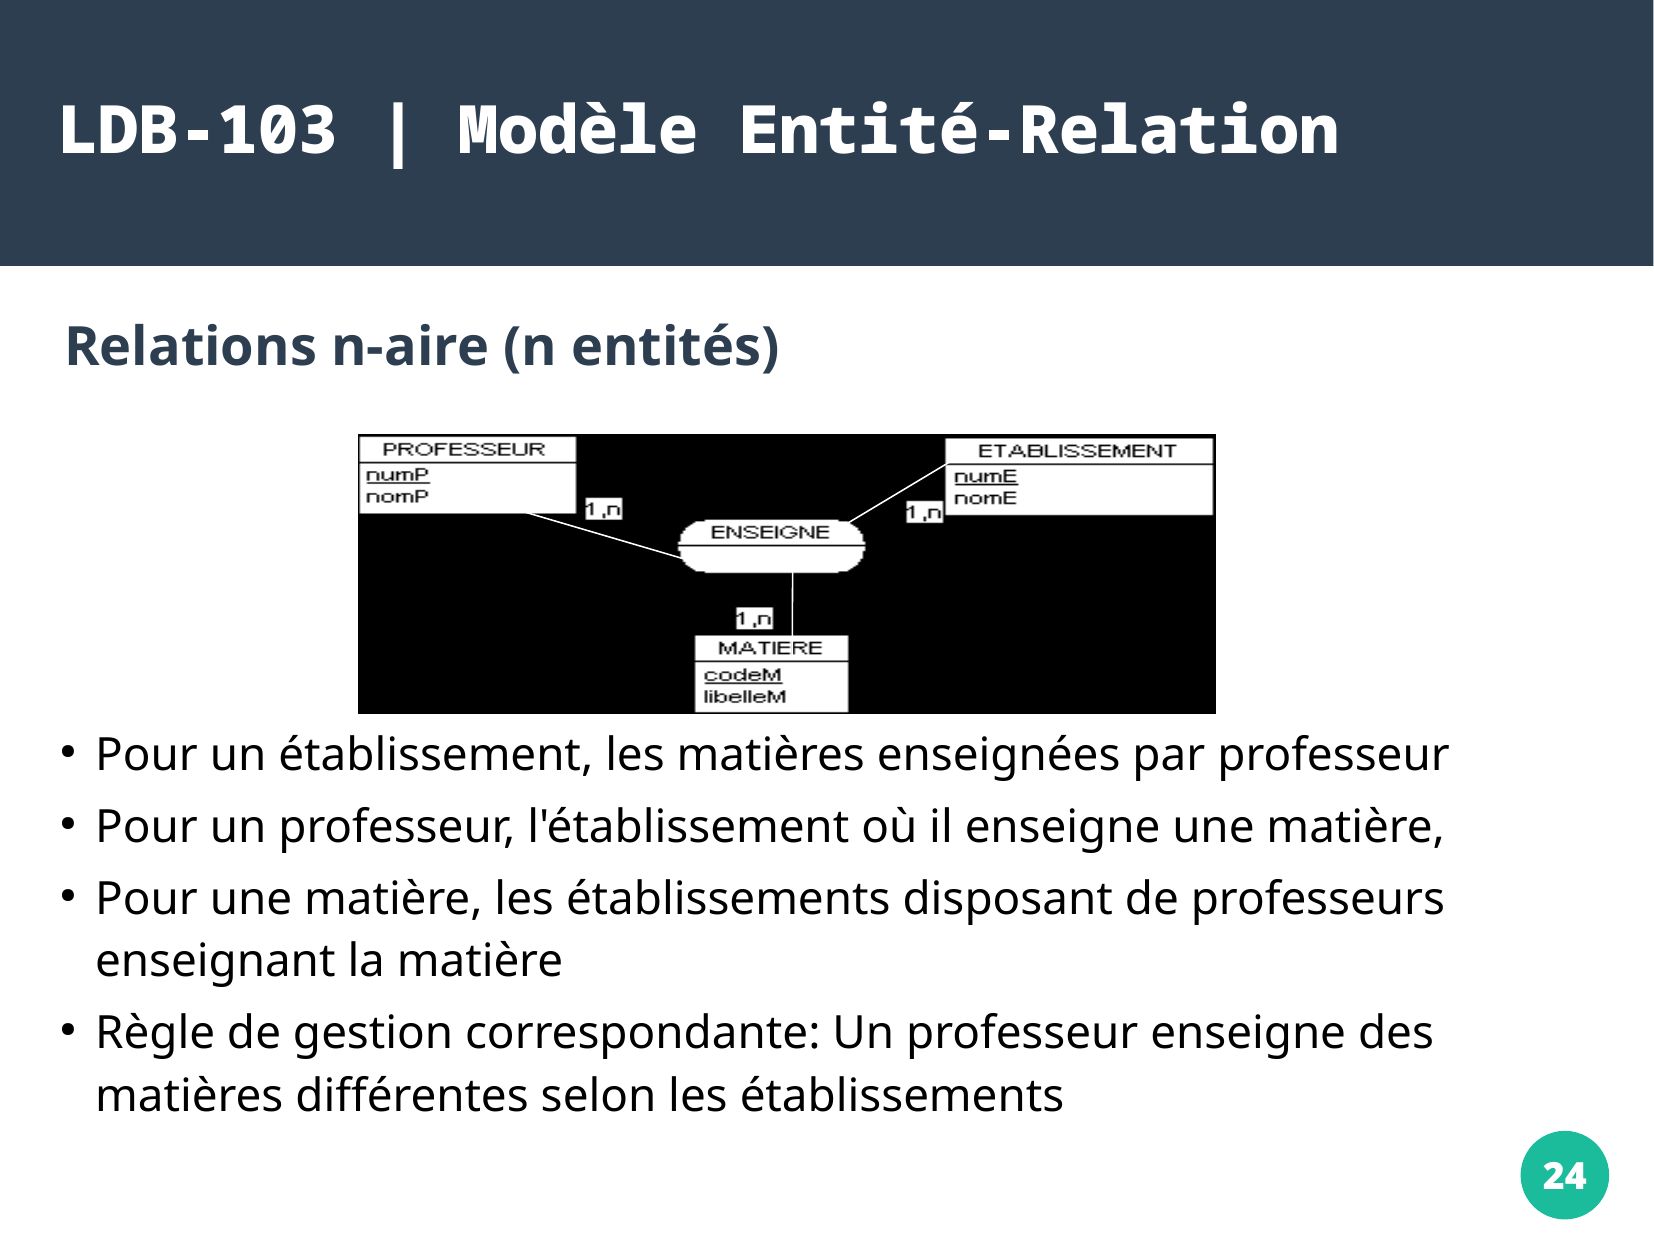

# LDB-103 | Modèle Entité-Relation
Relations n-aire (n entités)
Pour un établissement, les matières enseignées par professeur
Pour un professeur, l'établissement où il enseigne une matière,
Pour une matière, les établissements disposant de professeurs enseignant la matière
Règle de gestion correspondante: Un professeur enseigne des matières différentes selon les établissements
24